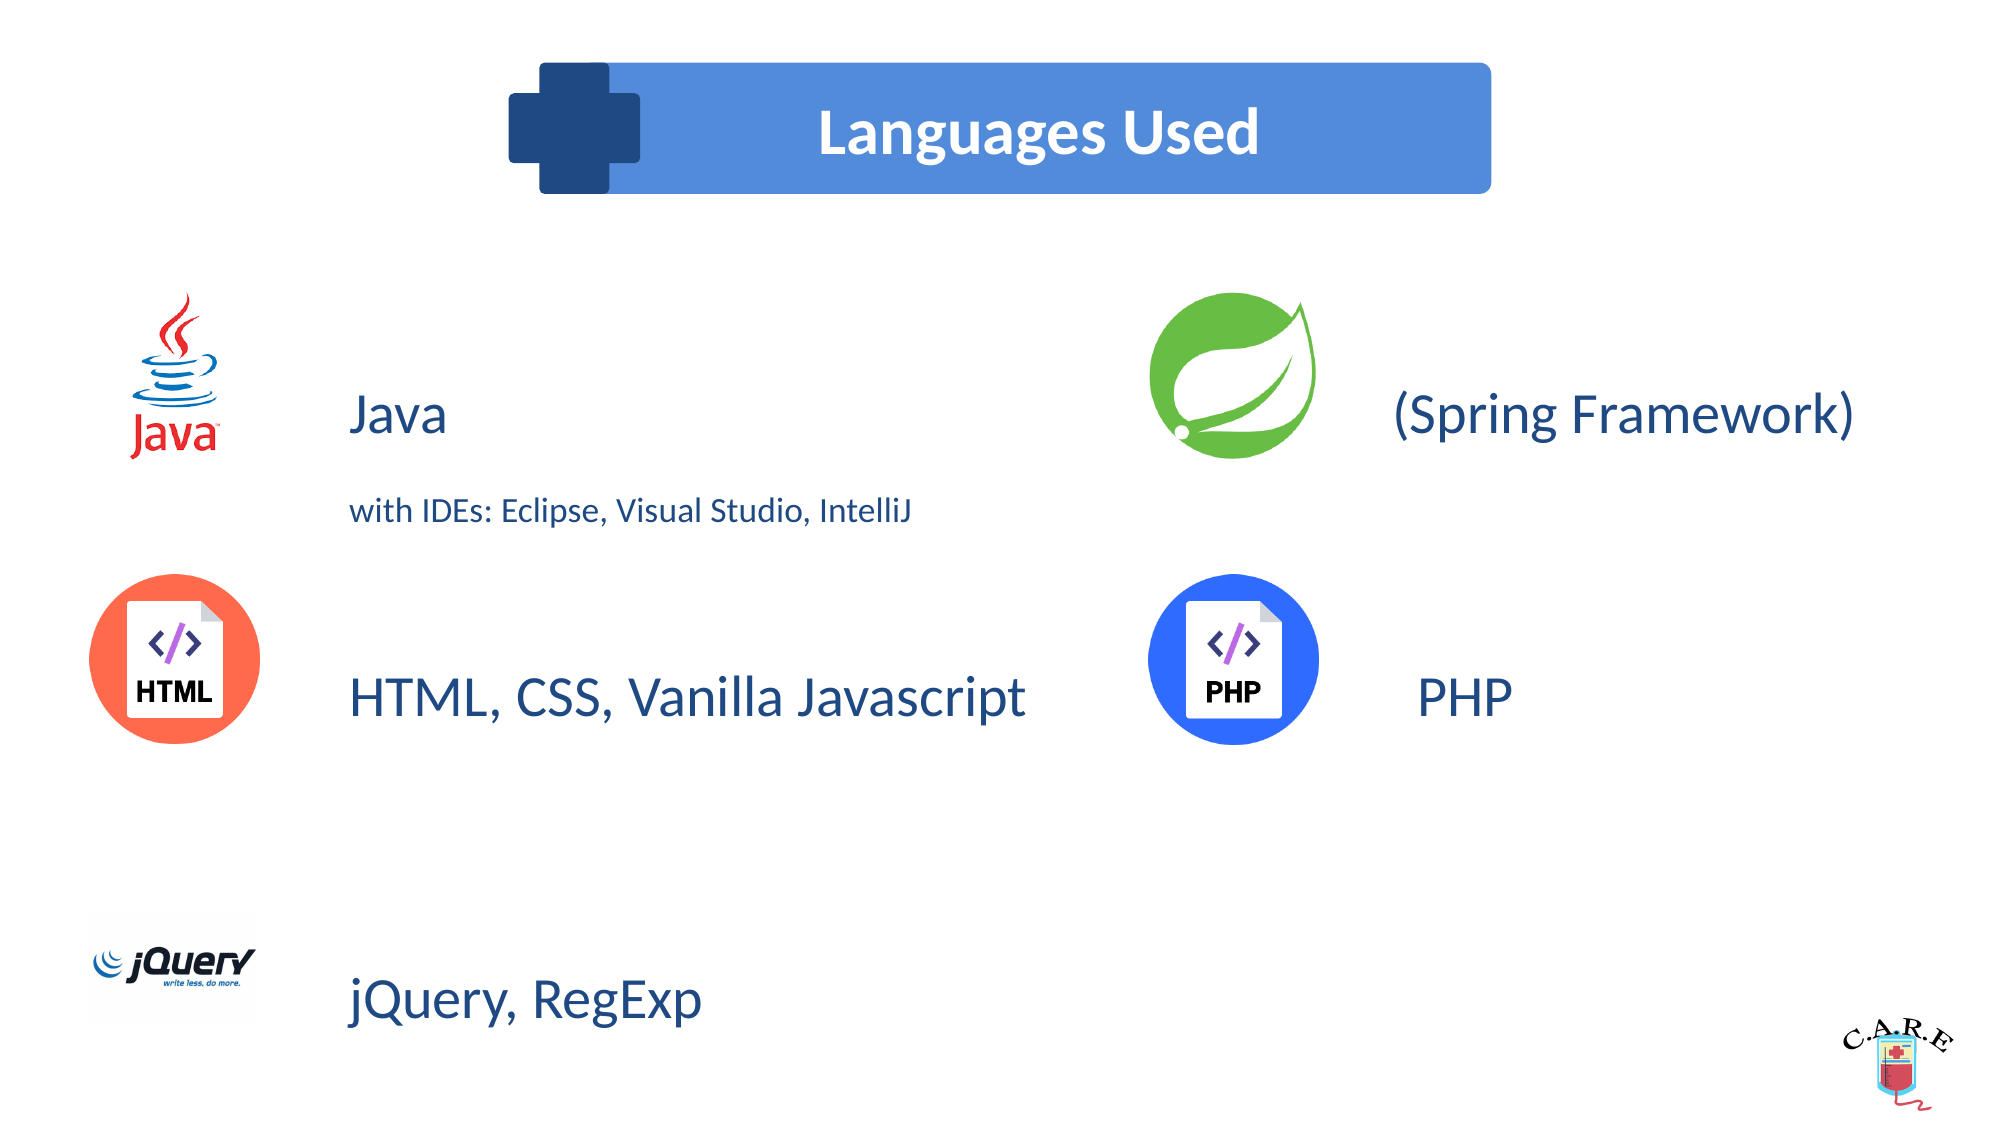

Languages Used
Java
with IDEs: Eclipse, Visual Studio, IntelliJ
(Spring Framework)
HTML, CSS, Vanilla Javascript
PHP
jQuery, RegExp